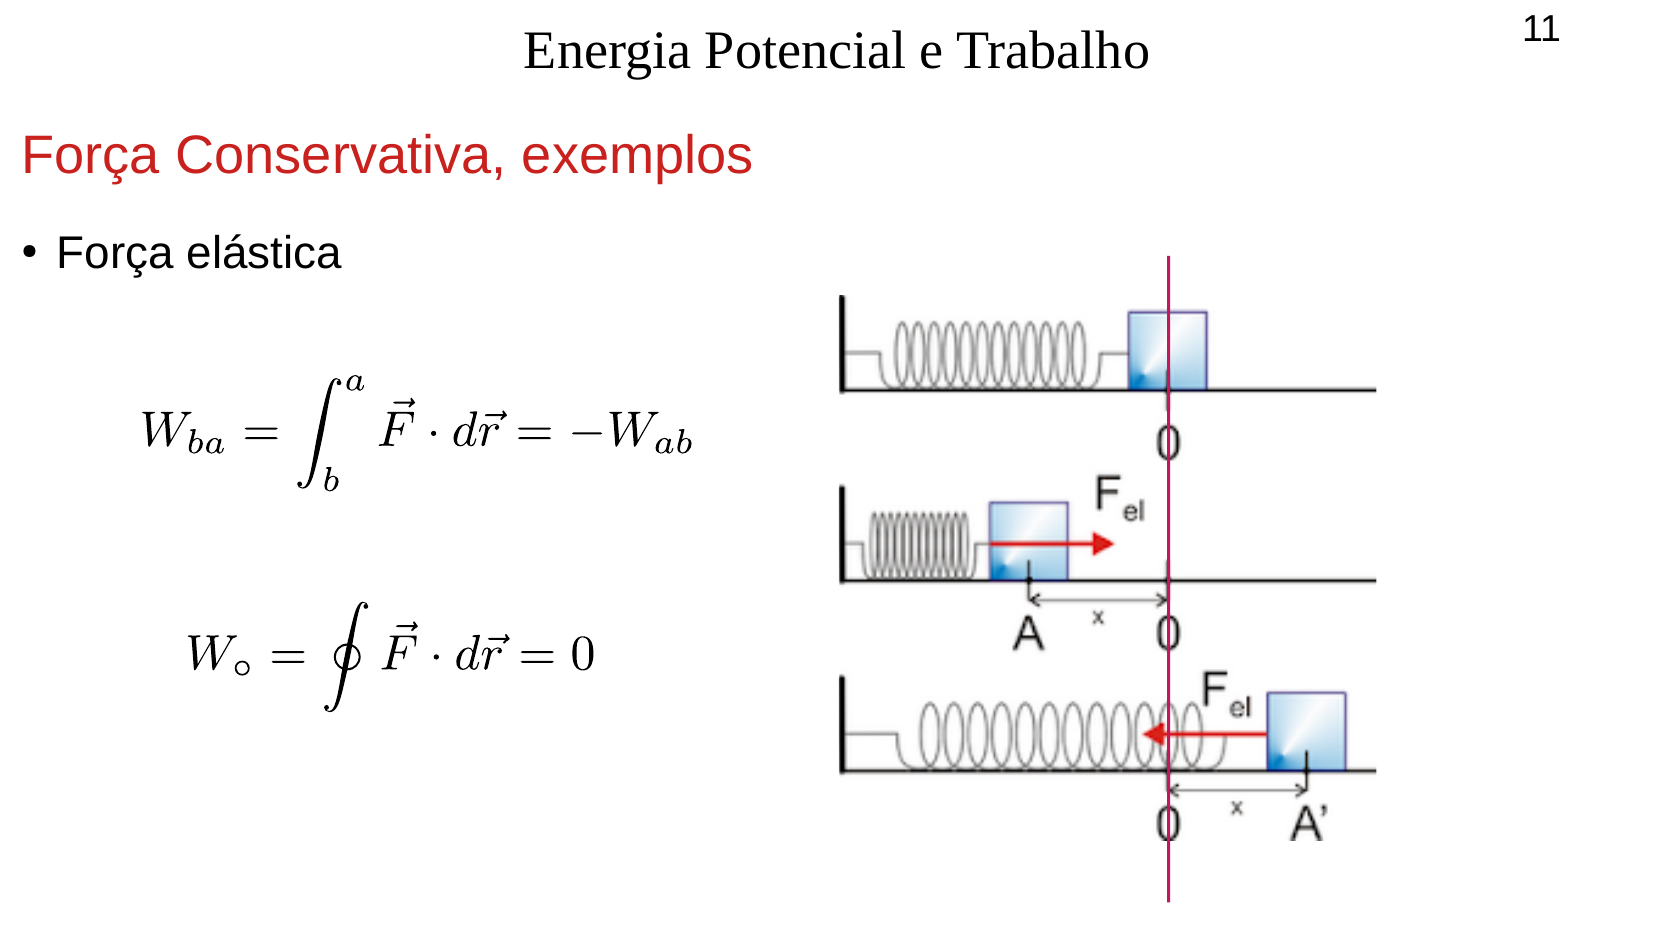

Energia Potencial e Trabalho
Força Conservativa, exemplos
Força elástica